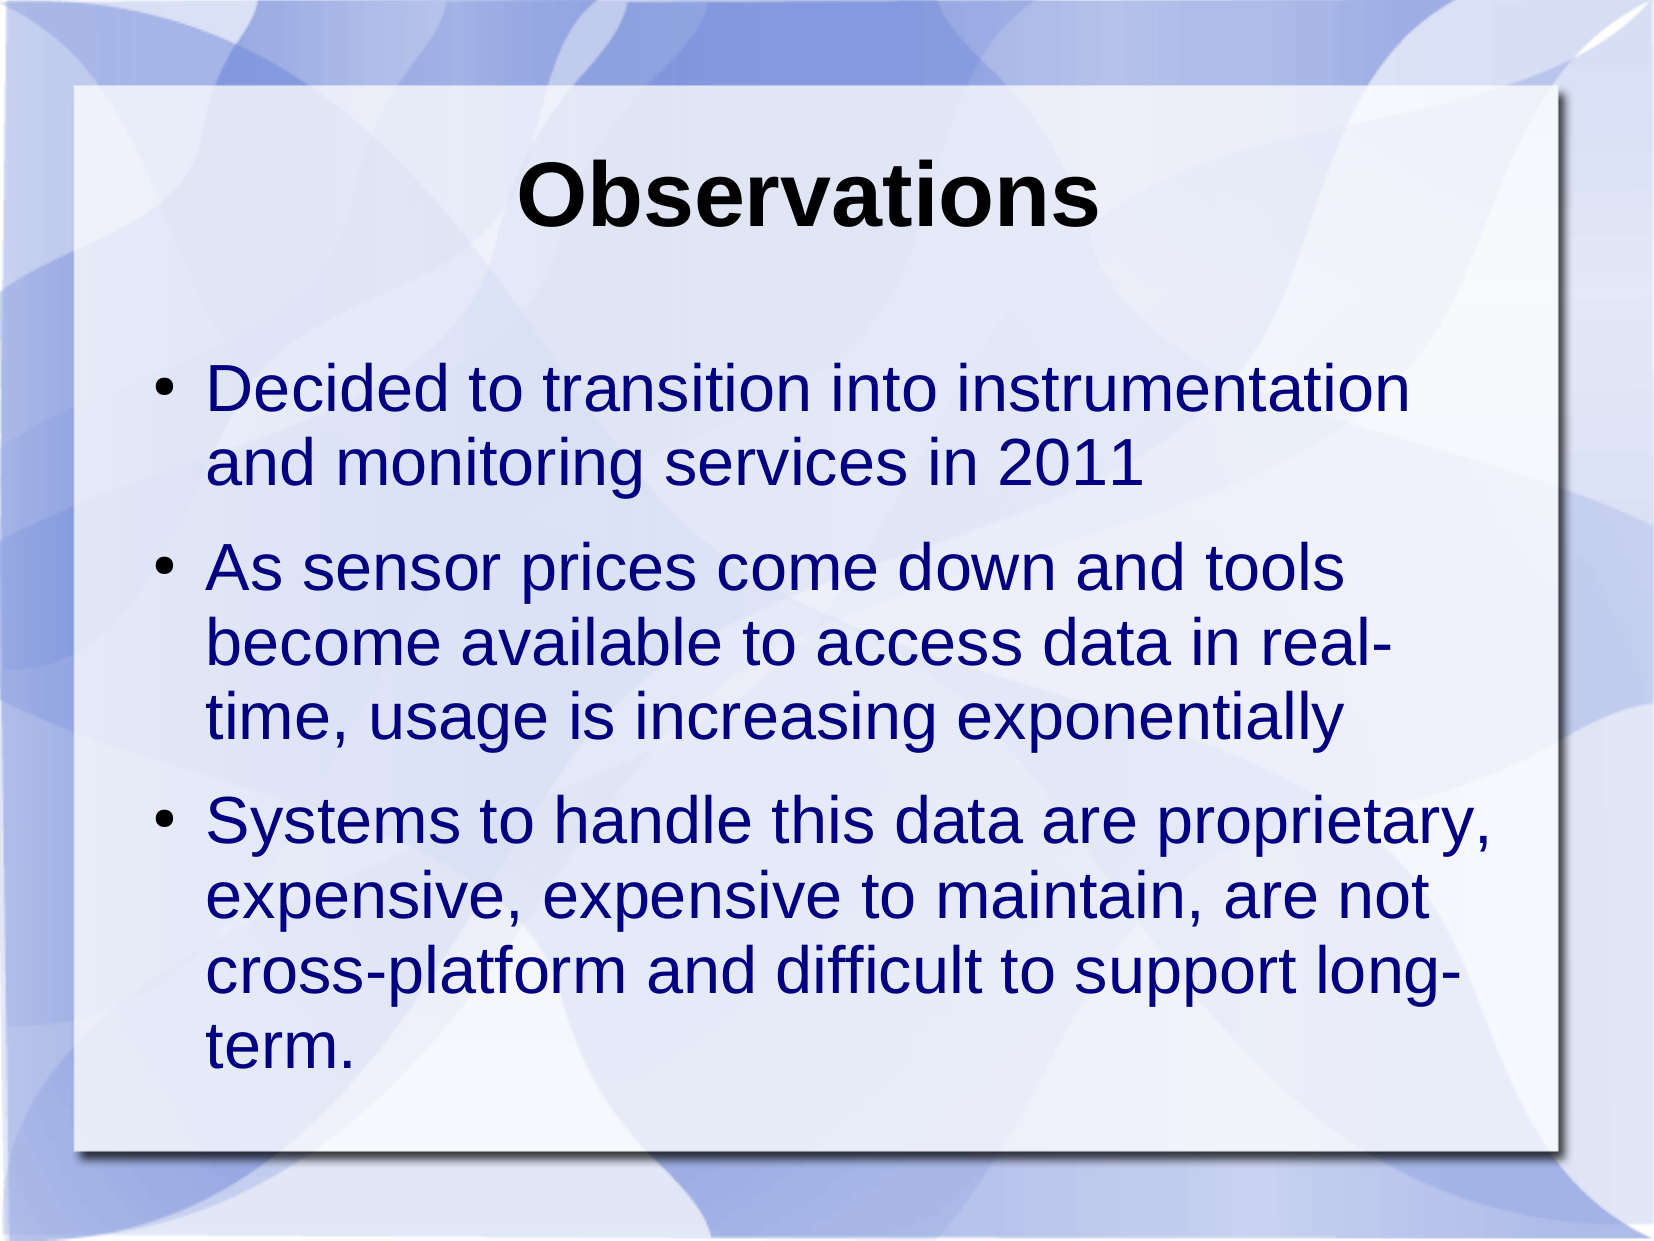

# Observations
Decided to transition into instrumentation and monitoring services in 2011
As sensor prices come down and tools become available to access data in real-time, usage is increasing exponentially
Systems to handle this data are proprietary, expensive, expensive to maintain, are not cross-platform and difficult to support long-term.